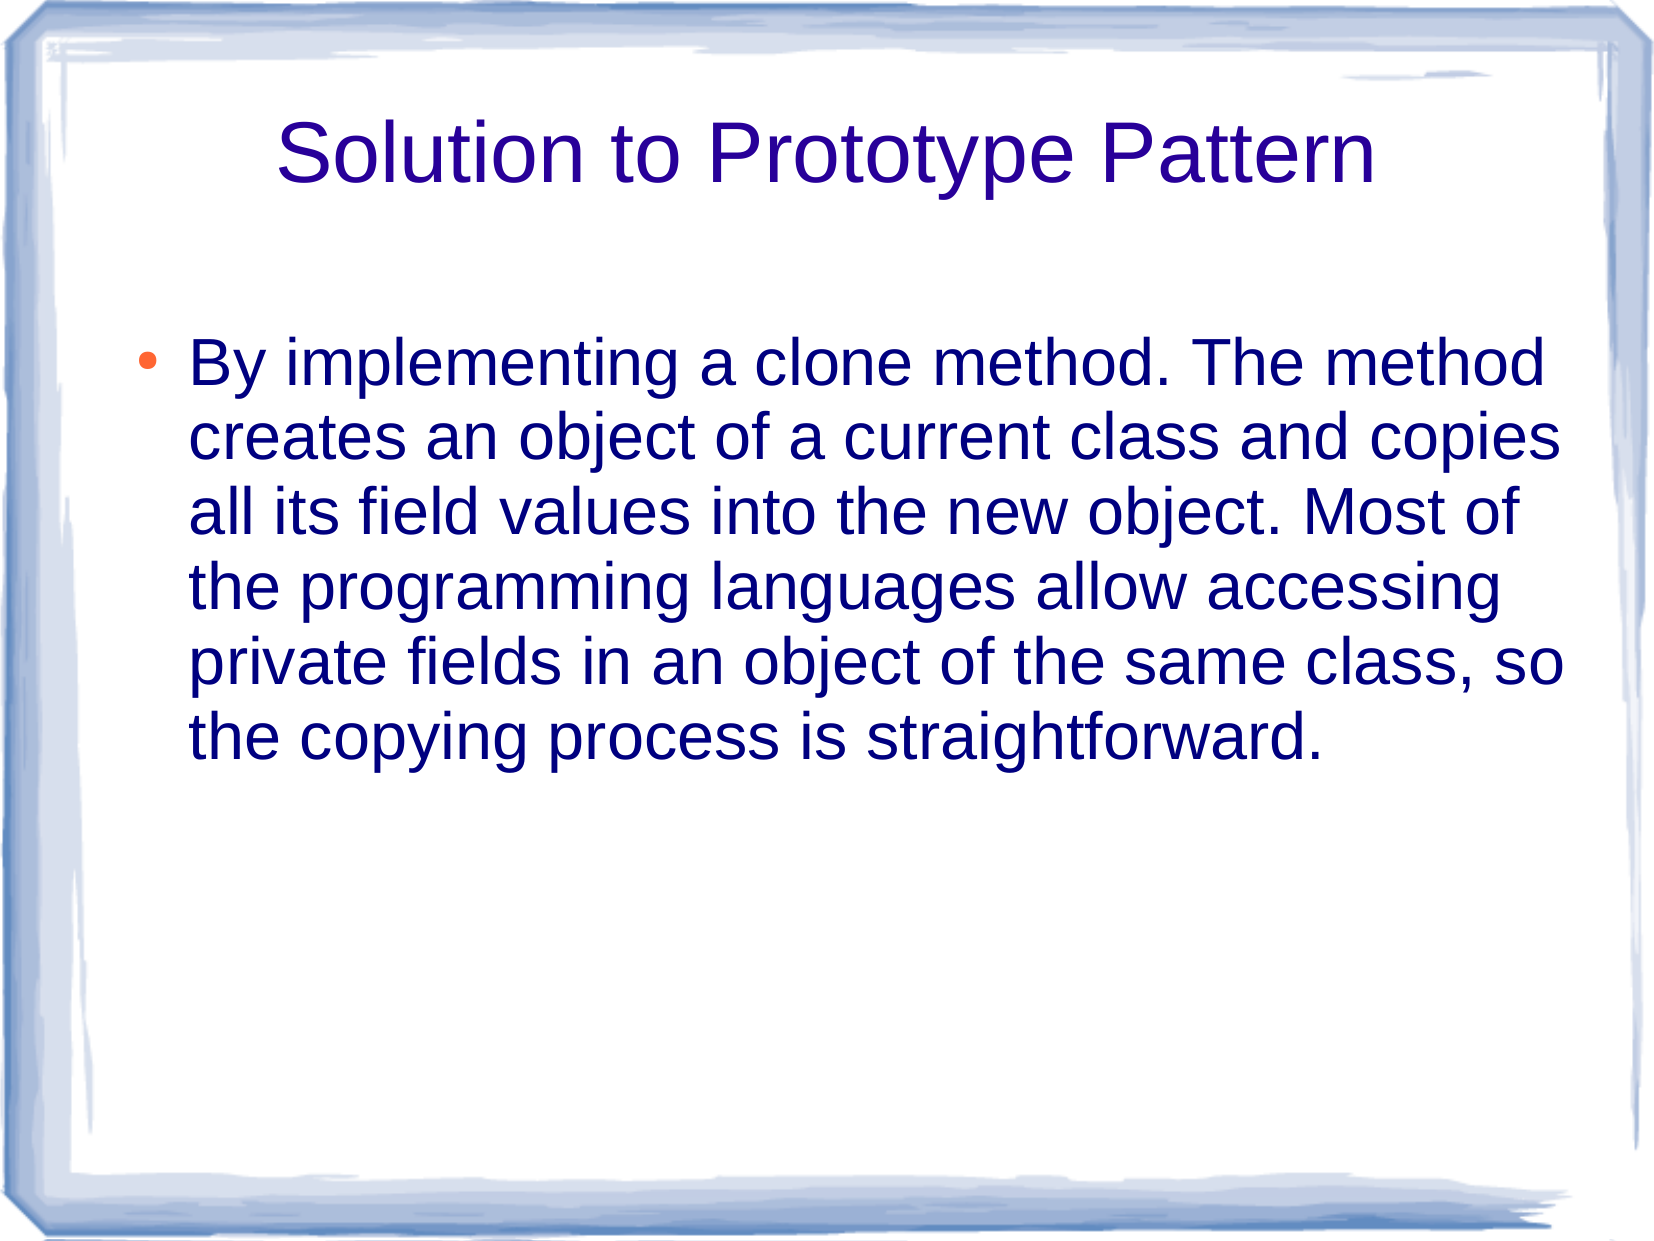

# Solution to Prototype Pattern
By implementing a clone method. The method creates an object of a current class and copies all its field values into the new object. Most of the programming languages allow accessing private fields in an object of the same class, so the copying process is straightforward.